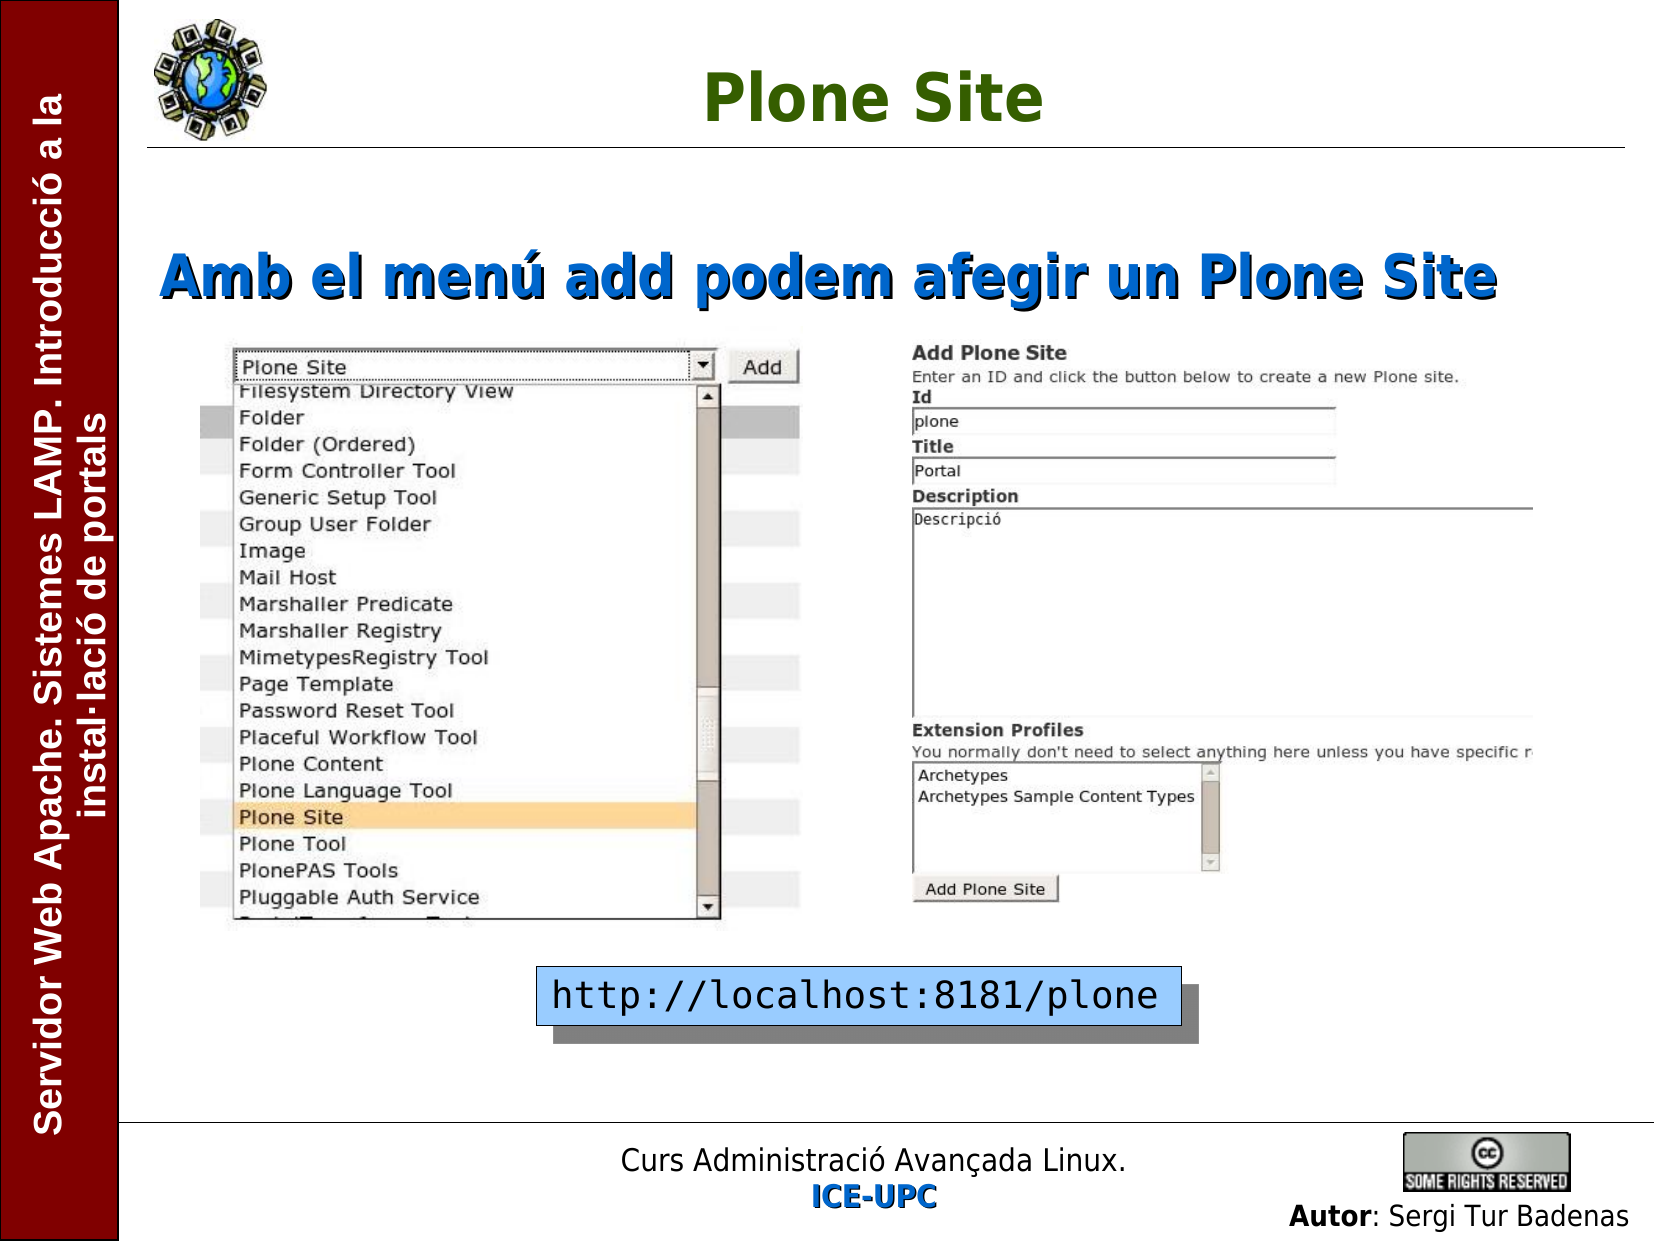

# Plone Site
Amb el menú add podem afegir un Plone Site
http://localhost:8181/plone